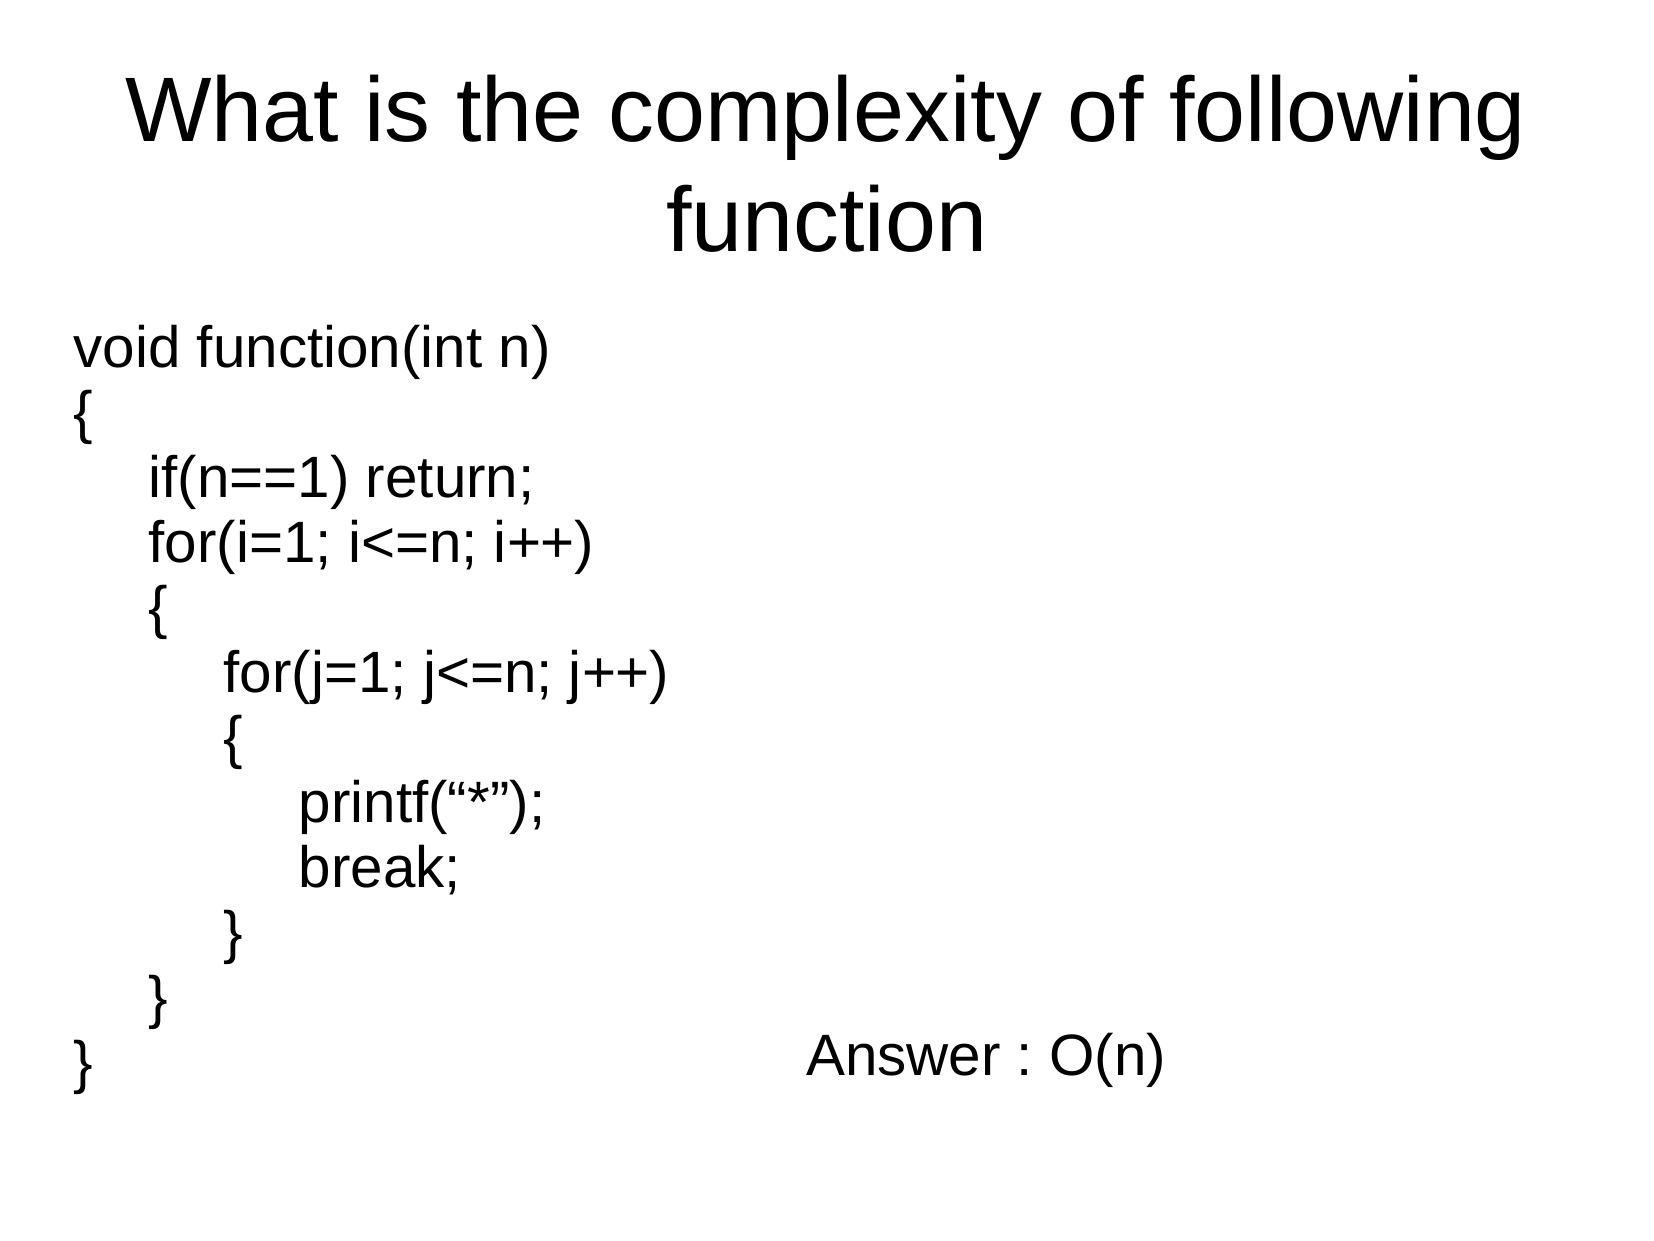

# What is the complexity of following function
void function(int n)
{
	if(n==1) return;
	for(i=1; i<=n; i++)
	{
		for(j=1; j<=n; j++)
		{
			printf(“*”);
			break;
		}
	}
}
Answer : O(n)